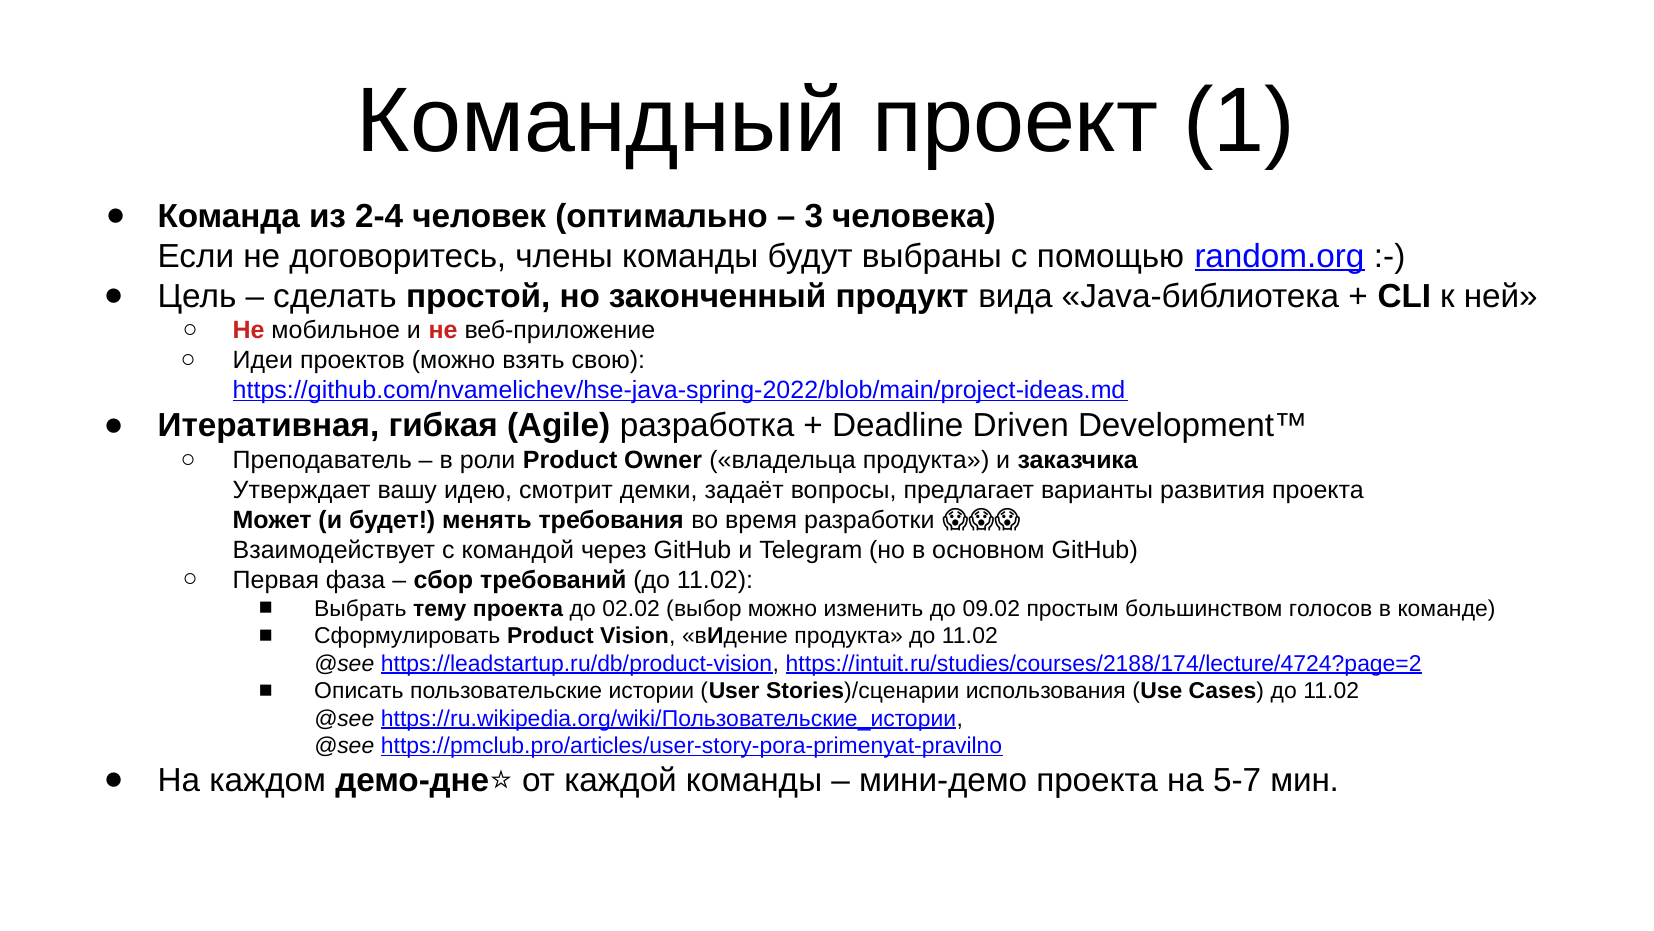

Командный проект (1)
Команда из 2-4 человек (оптимально – 3 человека)
Если не договоритесь, члены команды будут выбраны с помощью random.org :-)
Цель – сделать простой, но законченный продукт вида «Java-библиотека + CLI к ней»
Не мобильное и не веб-приложение
Идеи проектов (можно взять свою):
https://github.com/nvamelichev/hse-java-spring-2022/blob/main/project-ideas.md
Итеративная, гибкая (Agile) разработка + Deadline Driven Development™
Преподаватель – в роли Product Owner («владельца продукта») и заказчика
Утверждает вашу идею, смотрит демки, задаёт вопросы, предлагает варианты развития проекта
Может (и будет!) менять требования во время разработки 😱😱😱
Взаимодействует с командой через GitHub и Telegram (но в основном GitHub)
Первая фаза – сбор требований (до 11.02):
 Выбрать тему проекта до 02.02 (выбор можно изменить до 09.02 простым большинством голосов в команде)
 Сформулировать Product Vision, «вИдение продукта» до 11.02
 @see https://leadstartup.ru/db/product-vision, https://intuit.ru/studies/courses/2188/174/lecture/4724?page=2
 Описать пользовательские истории (User Stories)/сценарии использования (Use Cases) до 11.02
 @see https://ru.wikipedia.org/wiki/Пользовательские_истории,
 @see https://pmclub.pro/articles/user-story-pora-primenyat-pravilno
На каждом демо-дне⭐️ от каждой команды – мини-демо проекта на 5-7 мин.